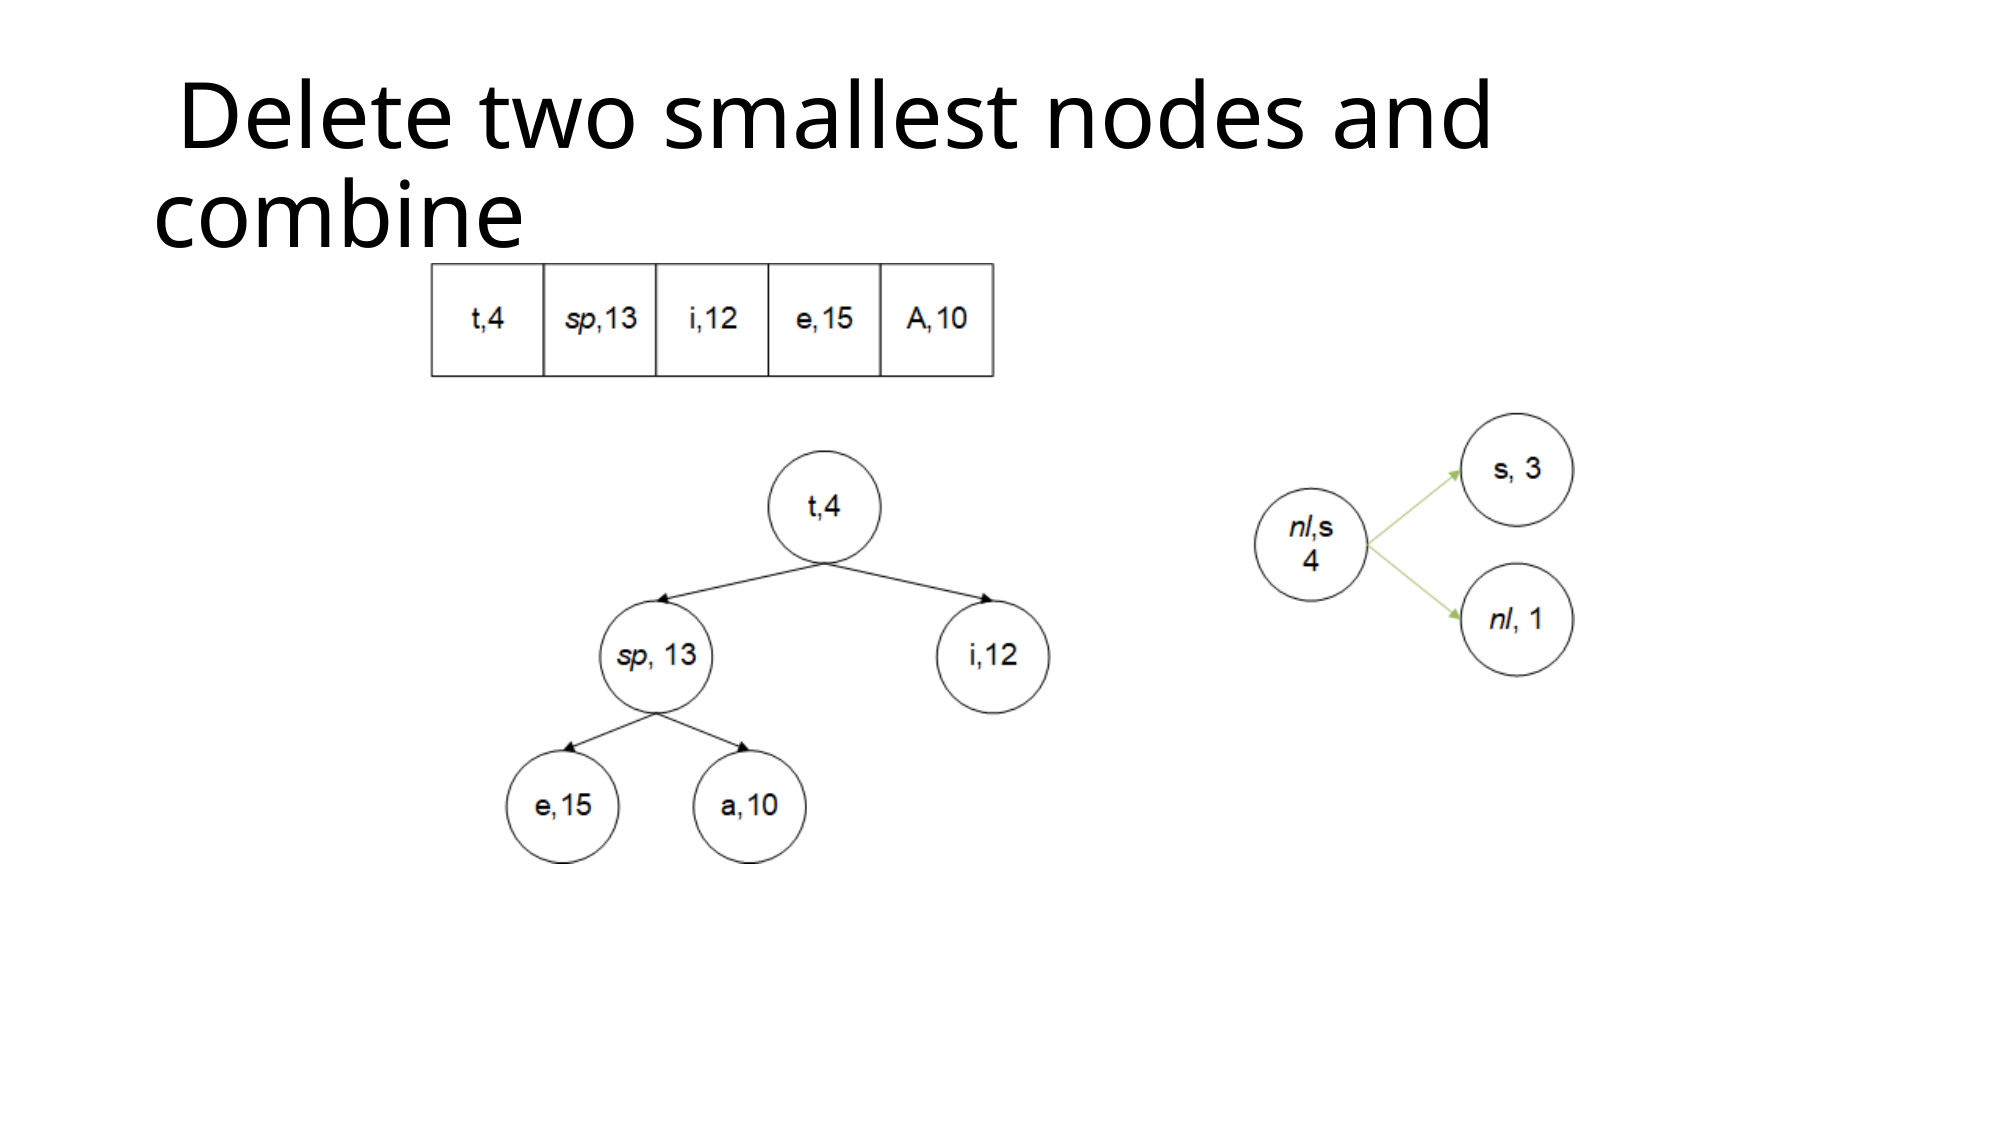

# Delete two smallest nodes and combine